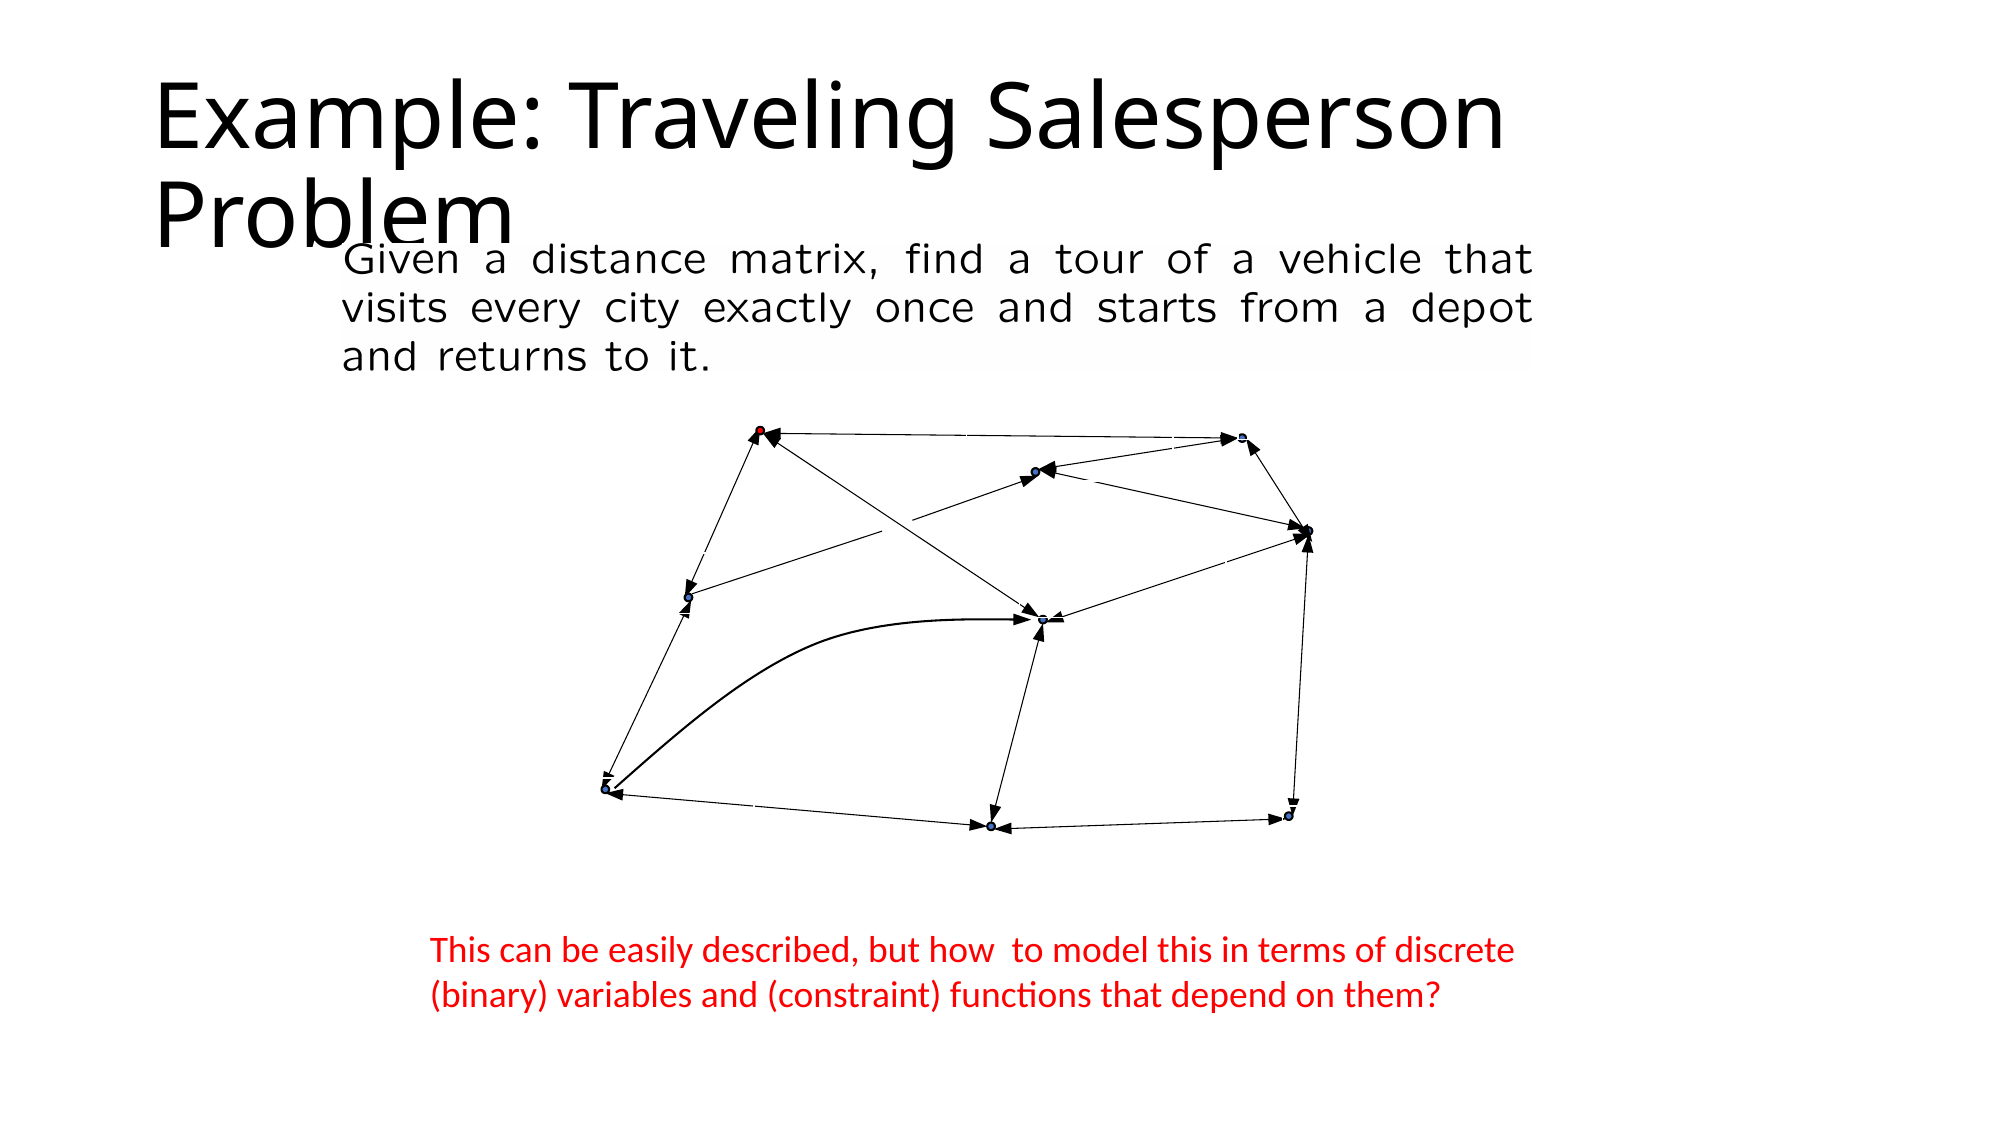

# Example: Traveling Salesperson Problem
This can be easily described, but how to model this in terms of discrete (binary) variables and (constraint) functions that depend on them?